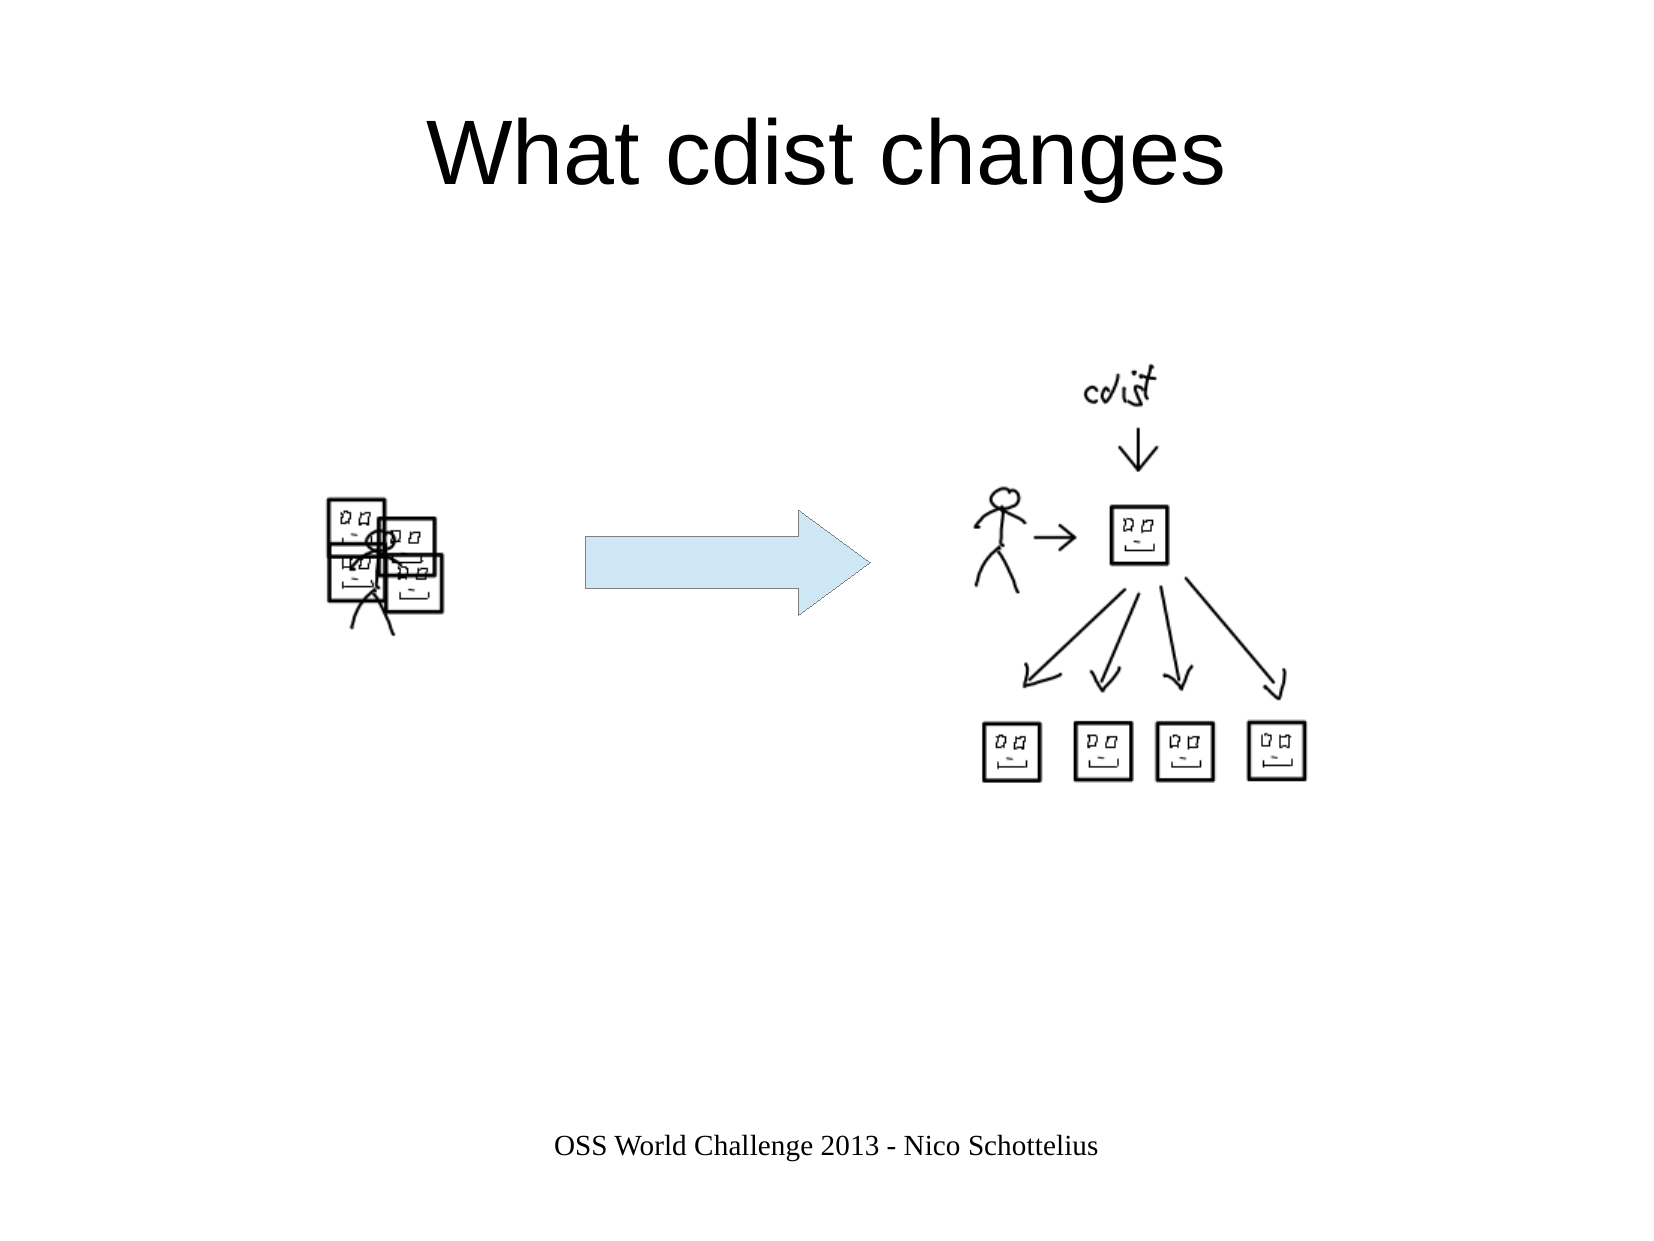

# What cdist changes
OSS World Challenge 2013 - Nico Schottelius